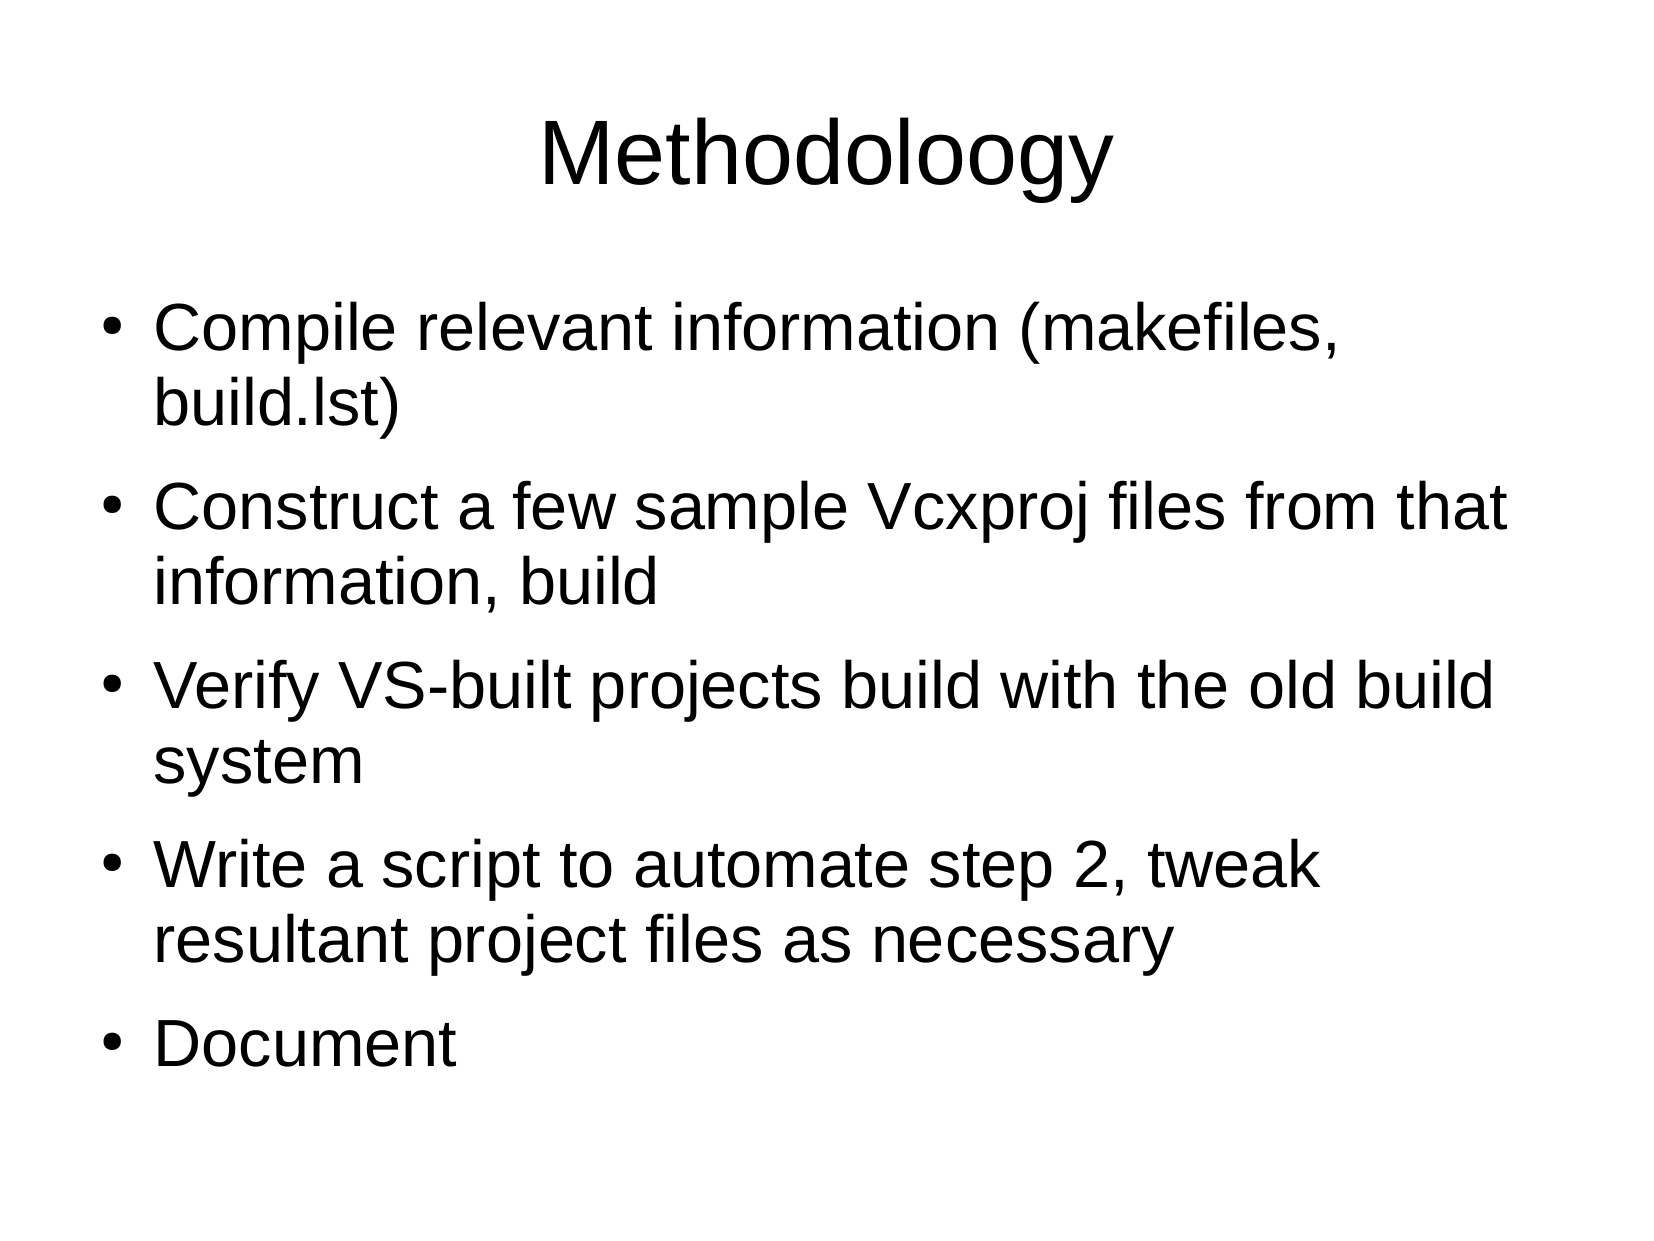

# Methodoloogy
Compile relevant information (makefiles, build.lst)
Construct a few sample Vcxproj files from that information, build
Verify VS-built projects build with the old build system
Write a script to automate step 2, tweak resultant project files as necessary
Document